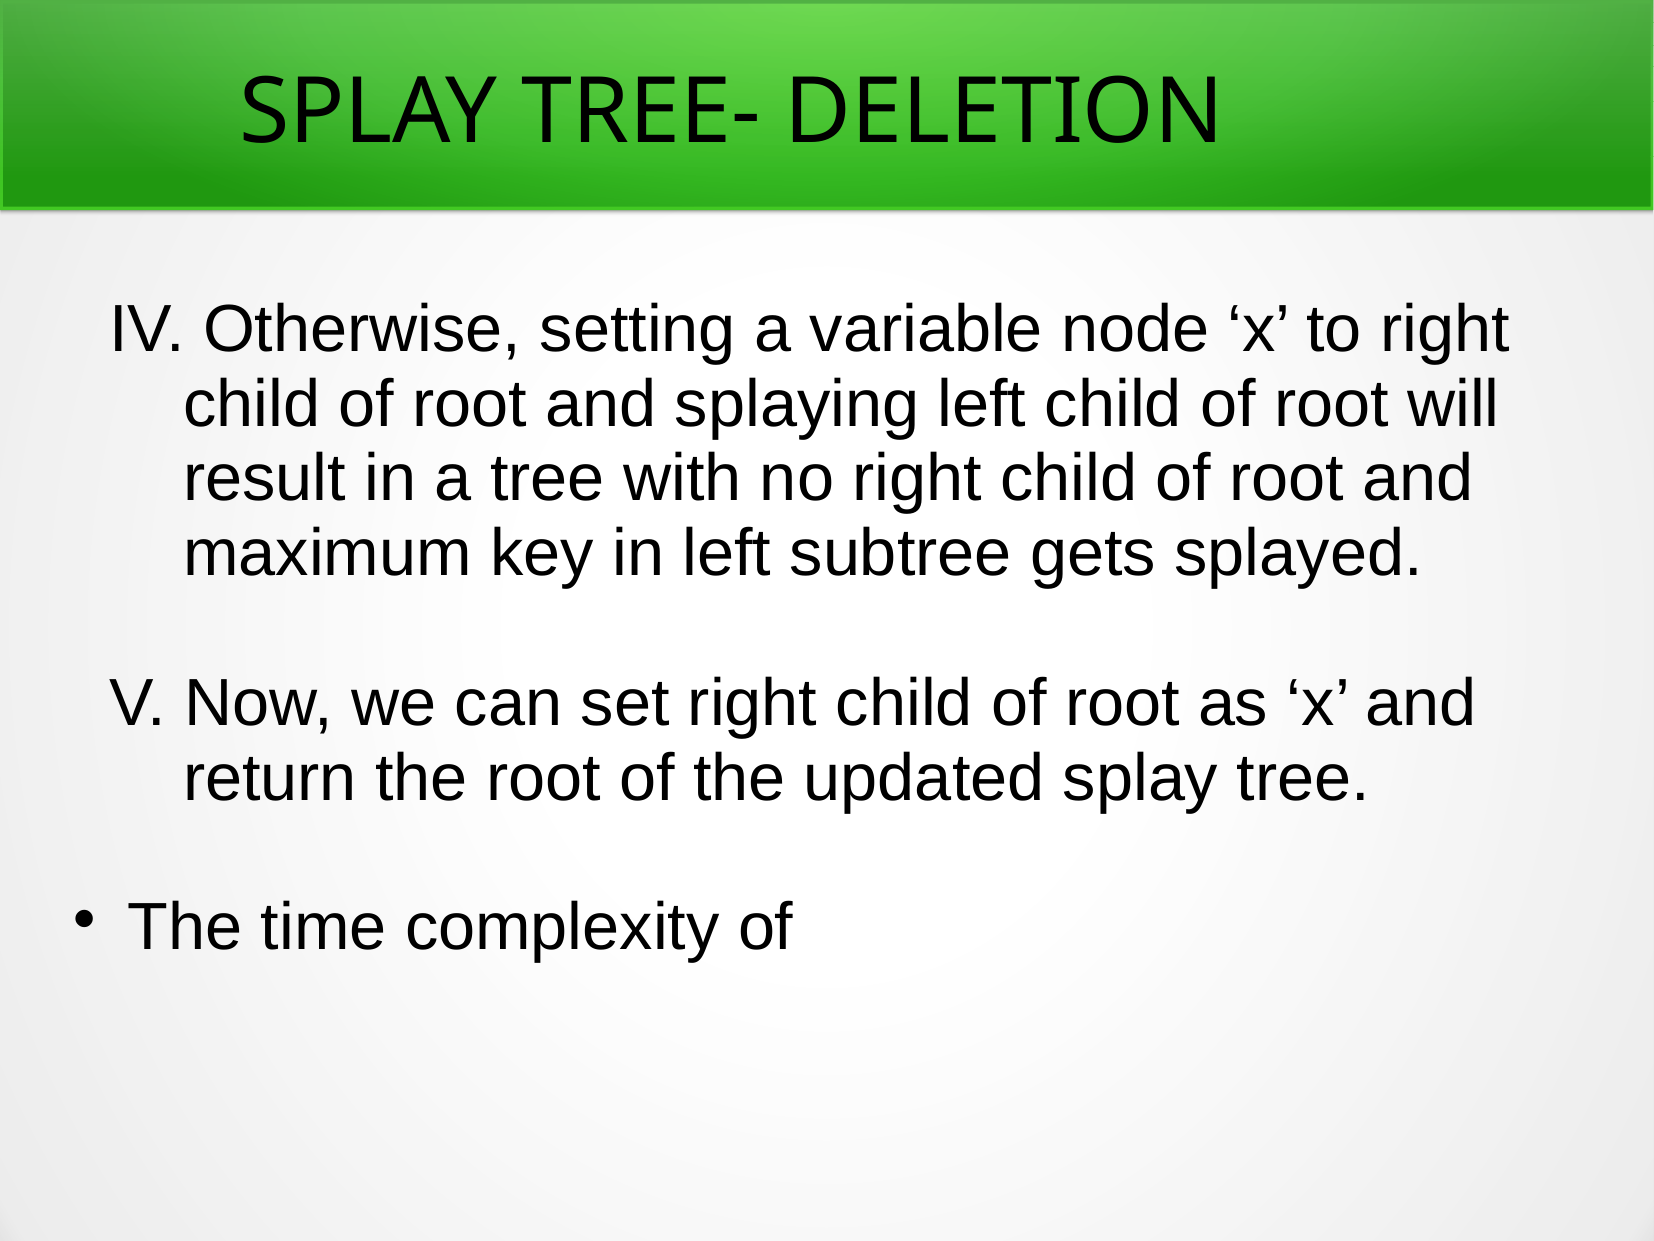

SPLAY TREE- DELETION
IV. Otherwise, setting a variable node ‘x’ to right 	child of root and splaying left child of root will 	result in a tree with no right child of root and 		maximum key in left subtree gets splayed.
V. Now, we can set right child of root as ‘x’ and 		return the root of the updated splay tree.
 The time complexity of